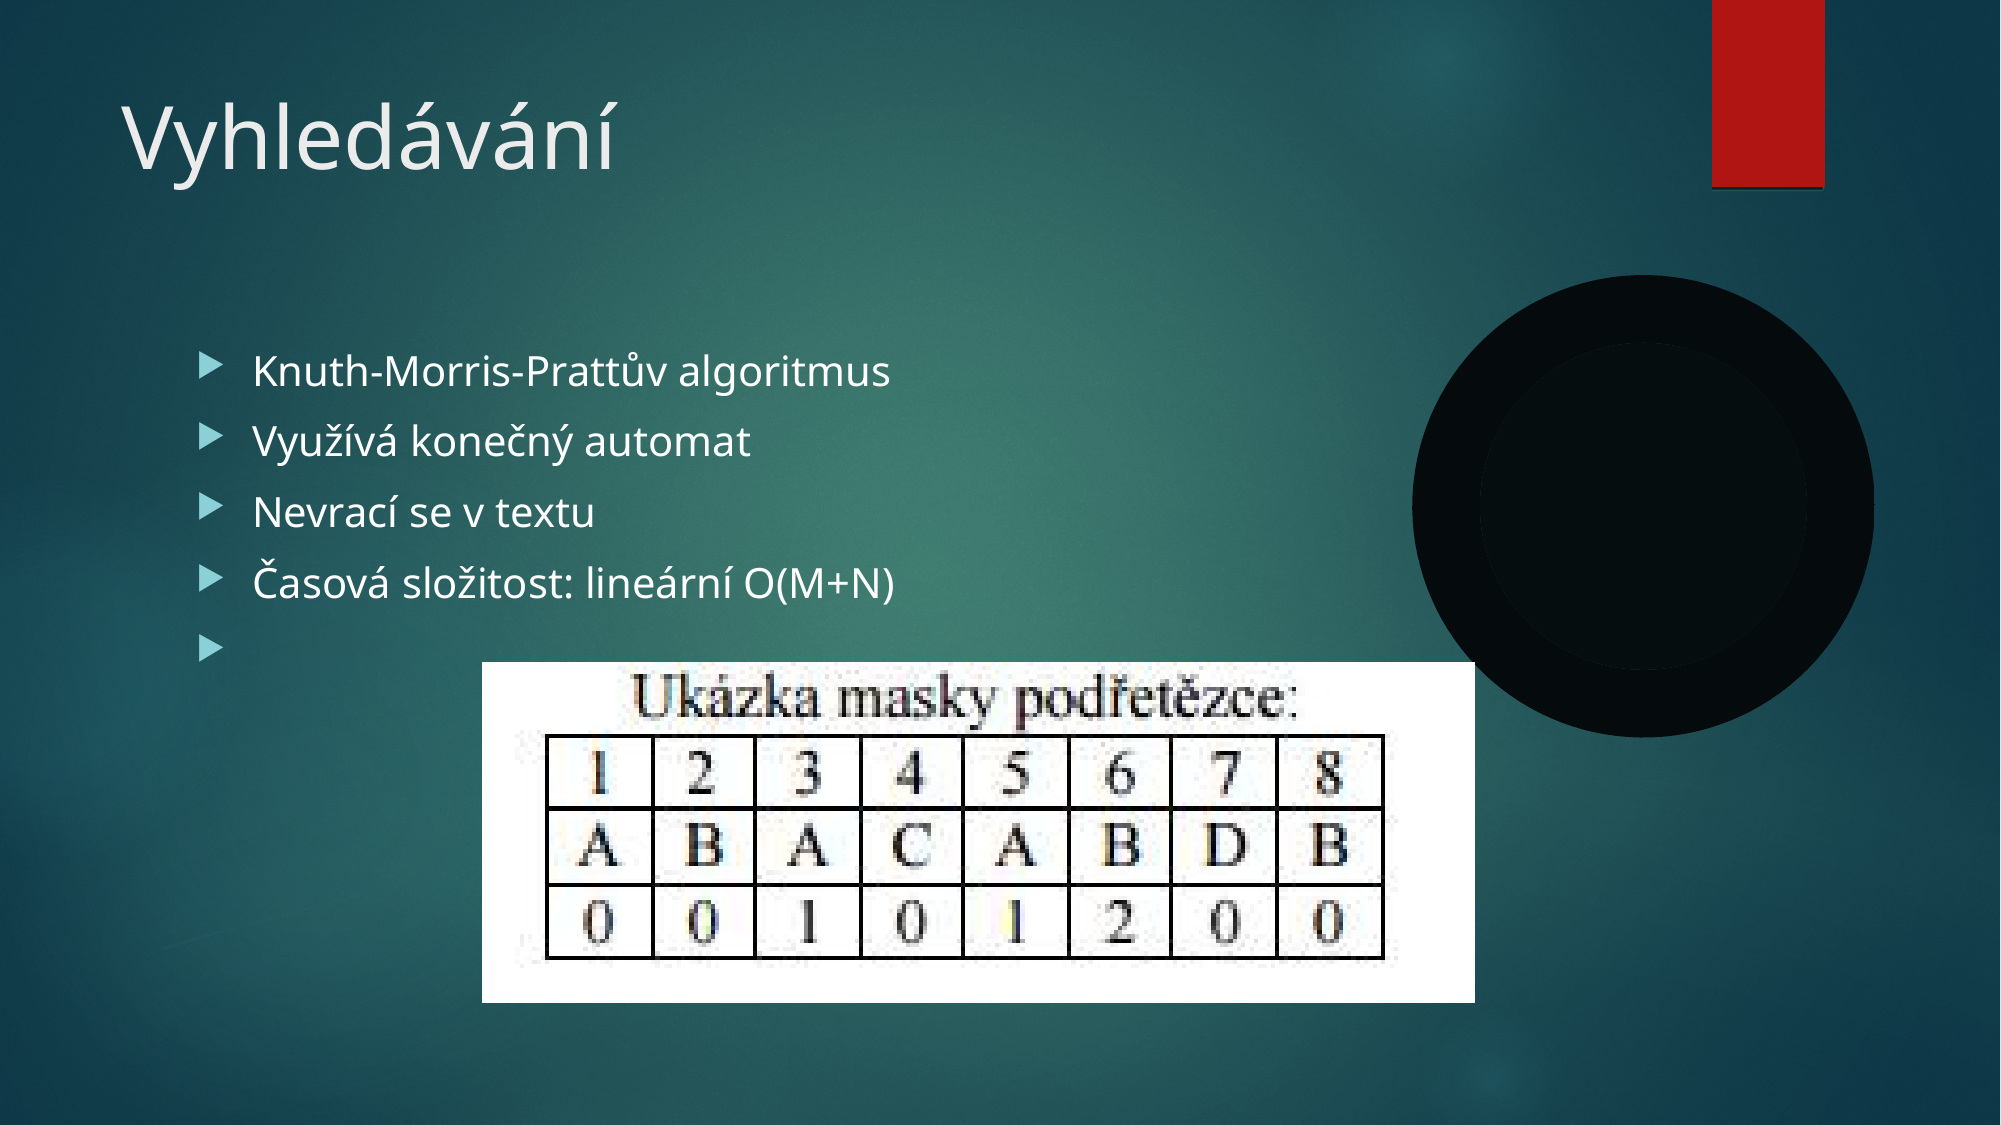

# Vyhledávání
Knuth-Morris-Prattův algoritmus
Využívá konečný automat
Nevrací se v textu
Časová složitost: lineární O(M+N)